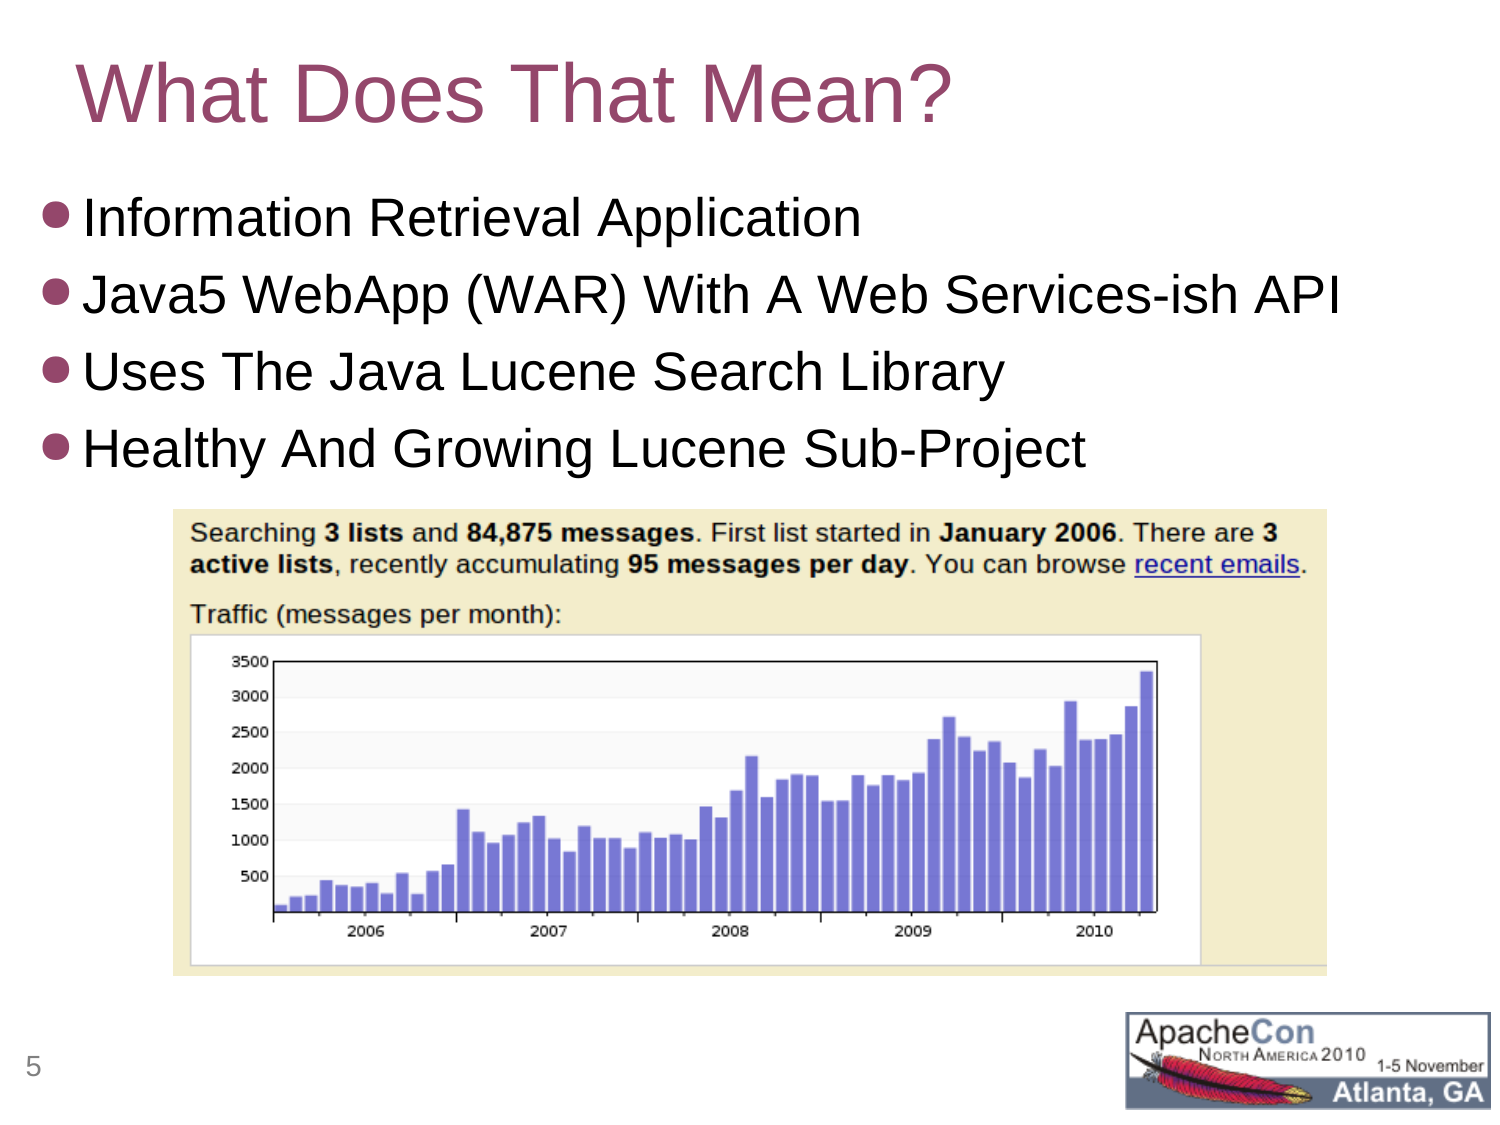

# What Does That Mean?
Information Retrieval Application
Java5 WebApp (WAR) With A Web Services-ish API
Uses The Java Lucene Search Library
Healthy And Growing Lucene Sub-Project
5